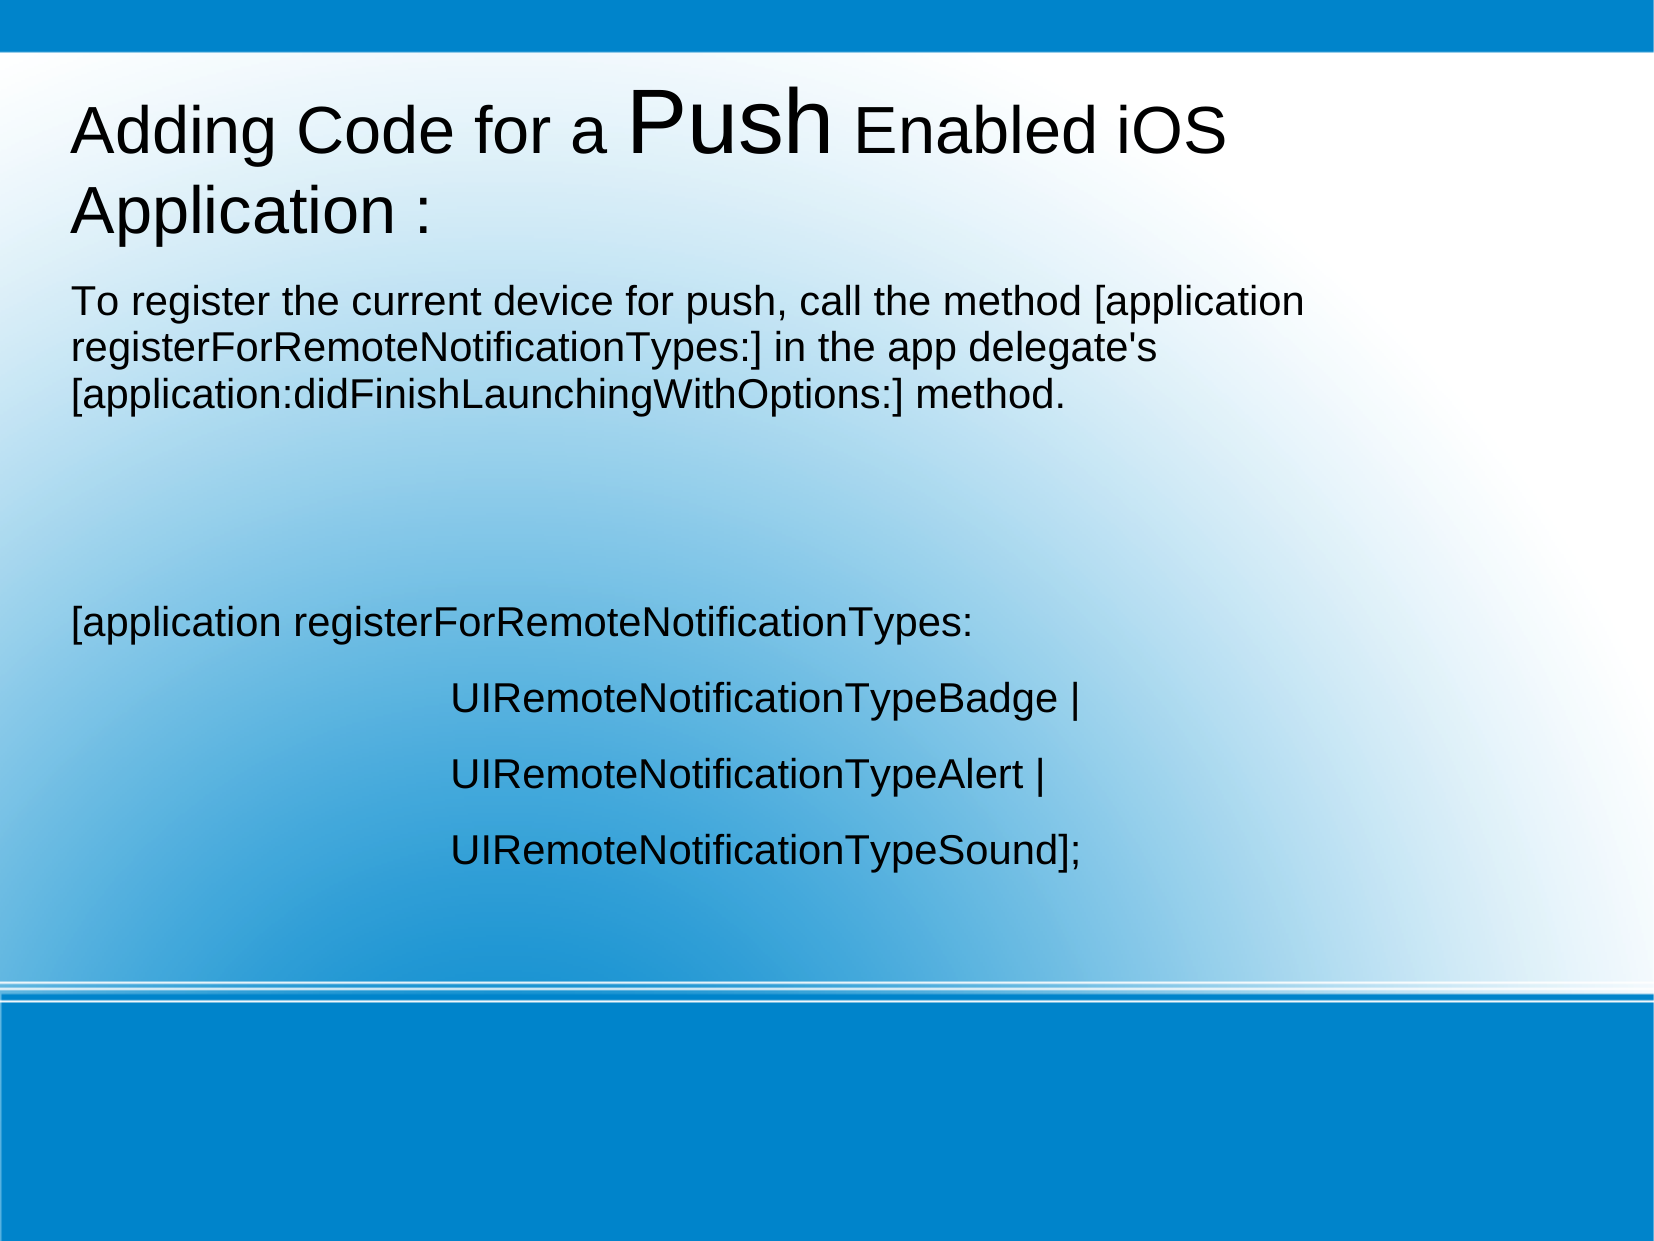

# Adding Code for a Push Enabled iOS Application :
To register the current device for push, call the method [application registerForRemoteNotificationTypes:] in the app delegate's [application:didFinishLaunchingWithOptions:] method.
[application registerForRemoteNotificationTypes:
 UIRemoteNotificationTypeBadge |
 UIRemoteNotificationTypeAlert |
 UIRemoteNotificationTypeSound];